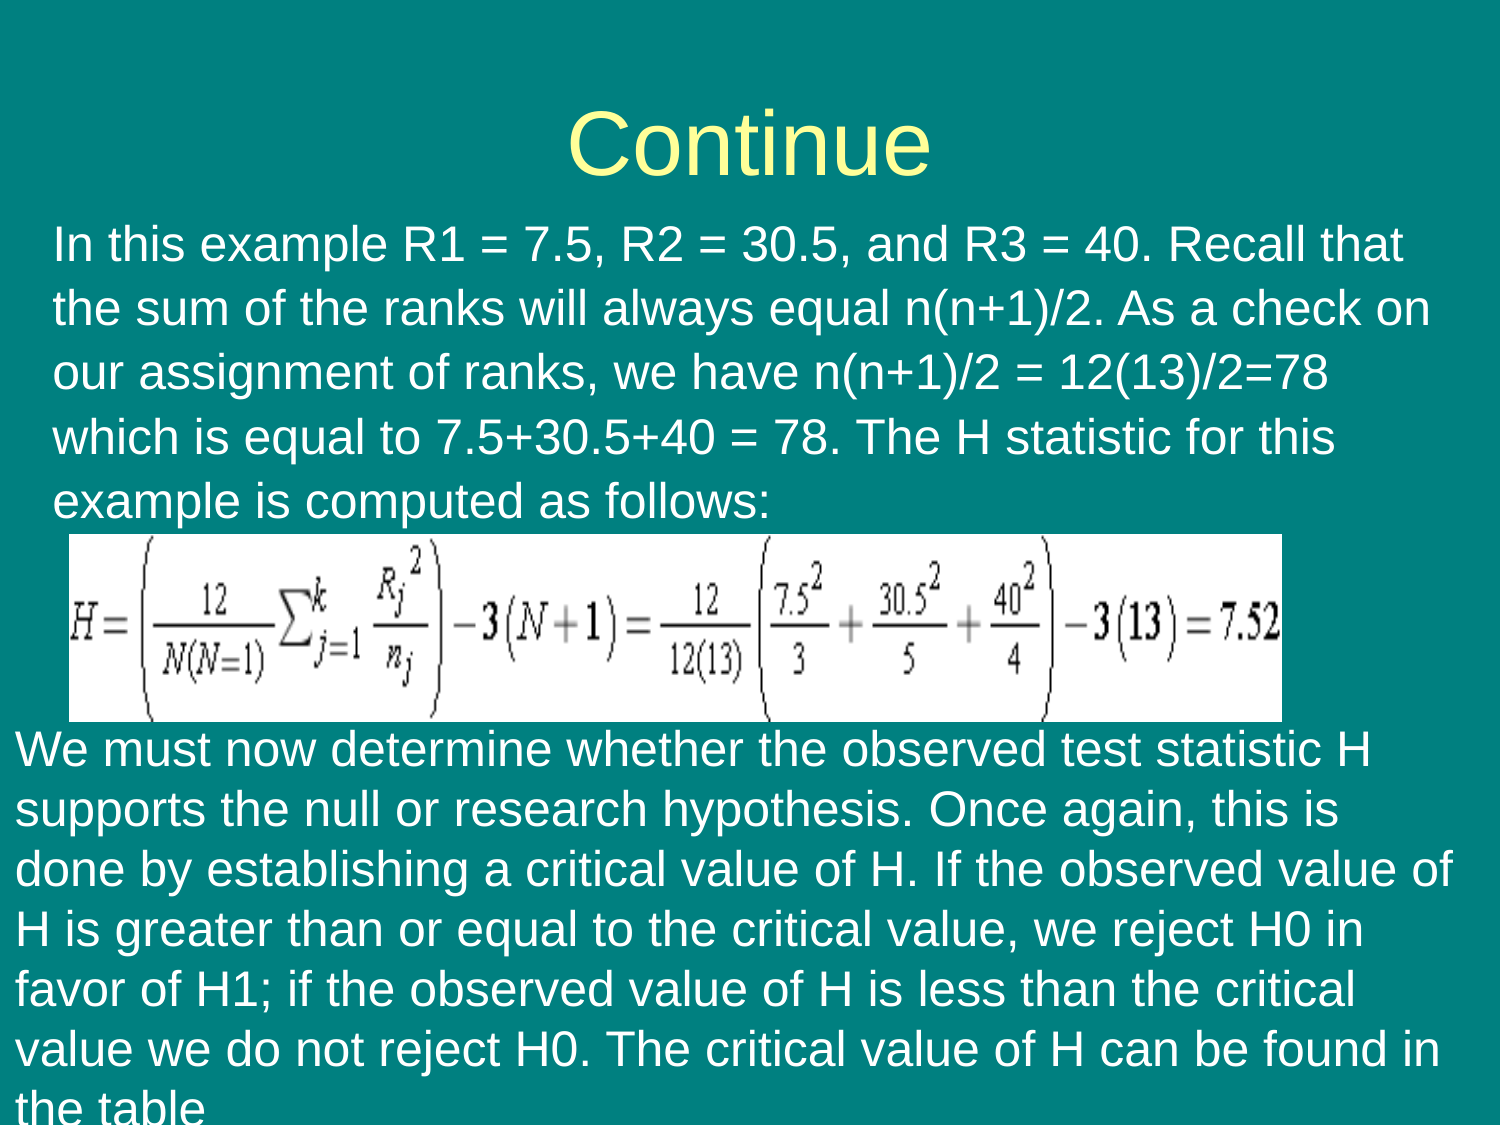

# Continue
In this example R1 = 7.5, R2 = 30.5, and R3 = 40. Recall that the sum of the ranks will always equal n(n+1)/2. As a check on our assignment of ranks, we have n(n+1)/2 = 12(13)/2=78 which is equal to 7.5+30.5+40 = 78. The H statistic for this example is computed as follows:
We must now determine whether the observed test statistic H supports the null or research hypothesis. Once again, this is done by establishing a critical value of H. If the observed value of H is greater than or equal to the critical value, we reject H0 in favor of H1; if the observed value of H is less than the critical value we do not reject H0. The critical value of H can be found in the table